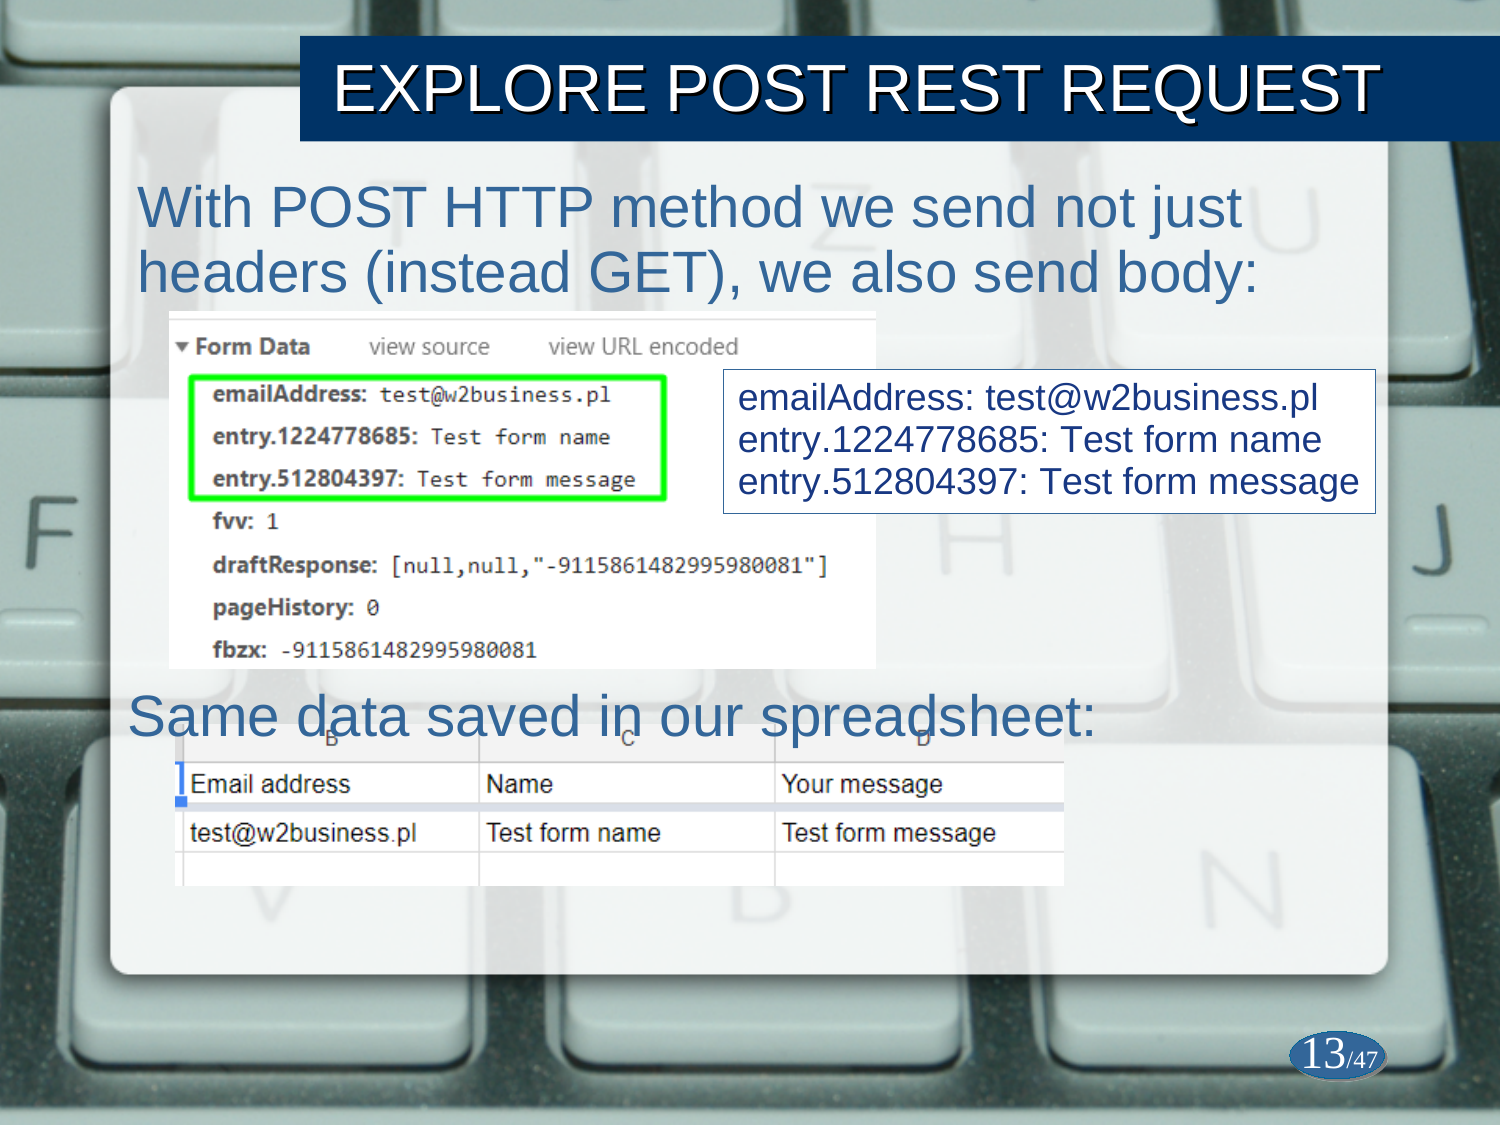

# EXPLORE POST REST REQUEST
With POST HTTP method we send not just headers (instead GET), we also send body:
emailAddress: test@w2business.pl
entry.1224778685: Test form name
entry.512804397: Test form message
Same data saved in our spreadsheet:
13